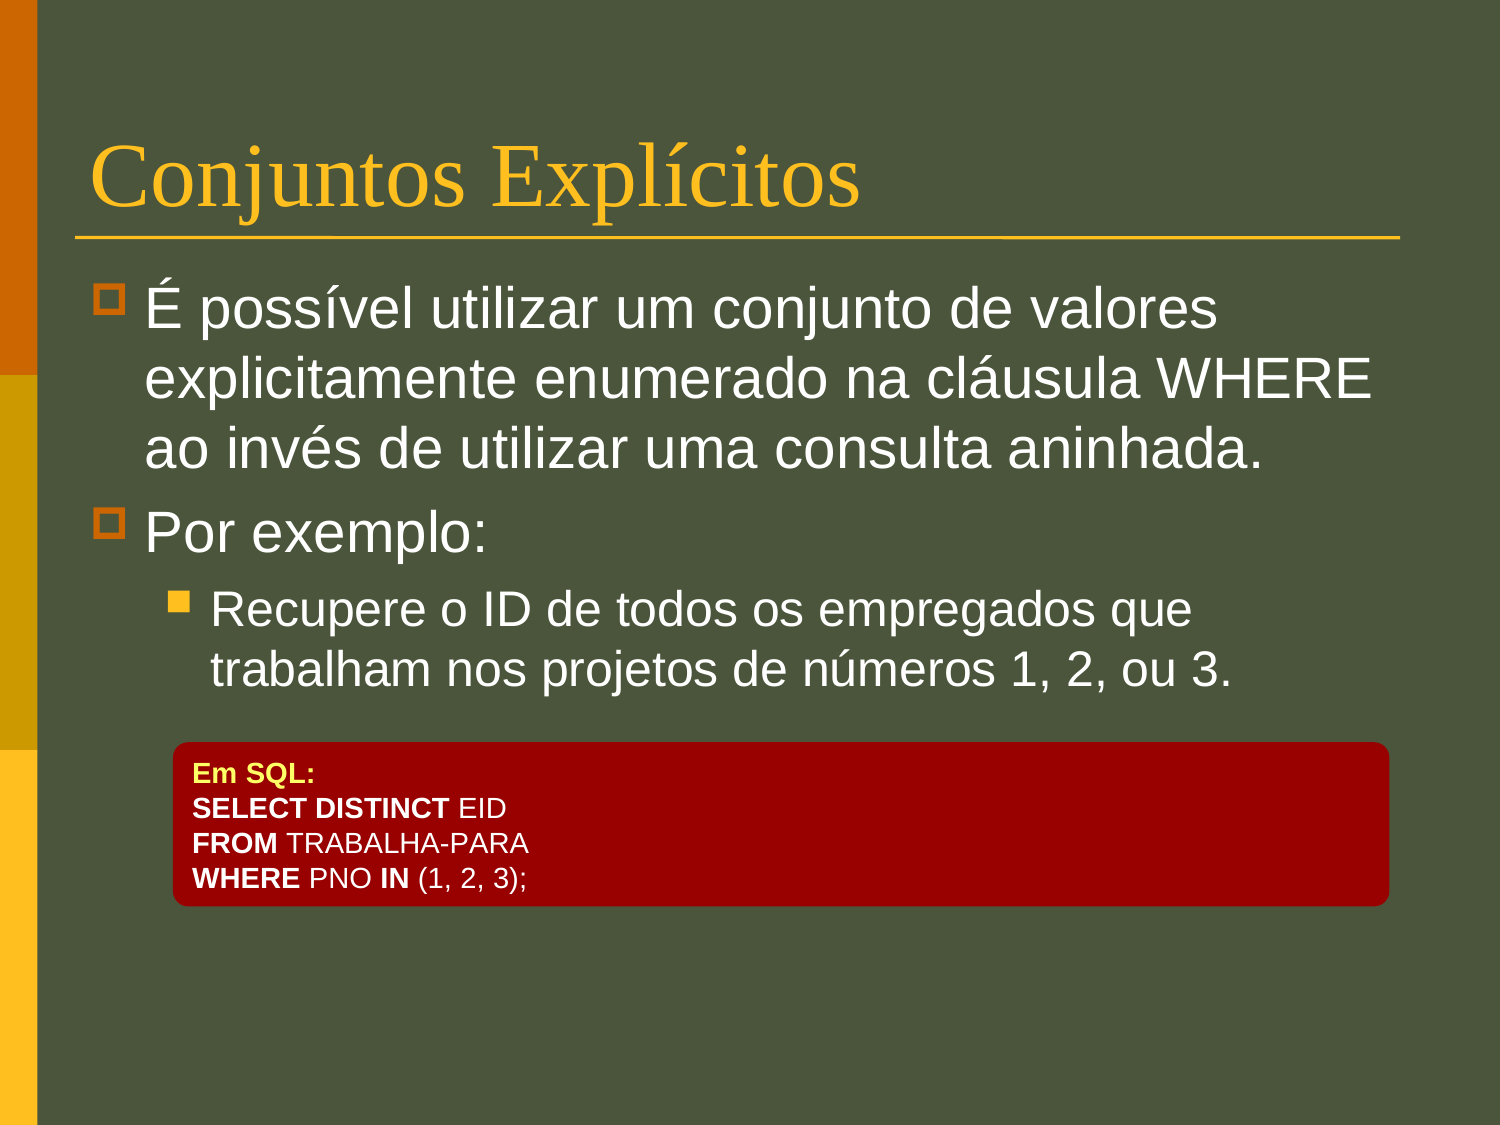

# Conjuntos Explícitos
É possível utilizar um conjunto de valores explicitamente enumerado na cláusula WHERE ao invés de utilizar uma consulta aninhada.
Por exemplo:
Recupere o ID de todos os empregados que trabalham nos projetos de números 1, 2, ou 3.
Em SQL:
SELECT DISTINCT EID
FROM TRABALHA-PARA
WHERE PNO IN (1, 2, 3);